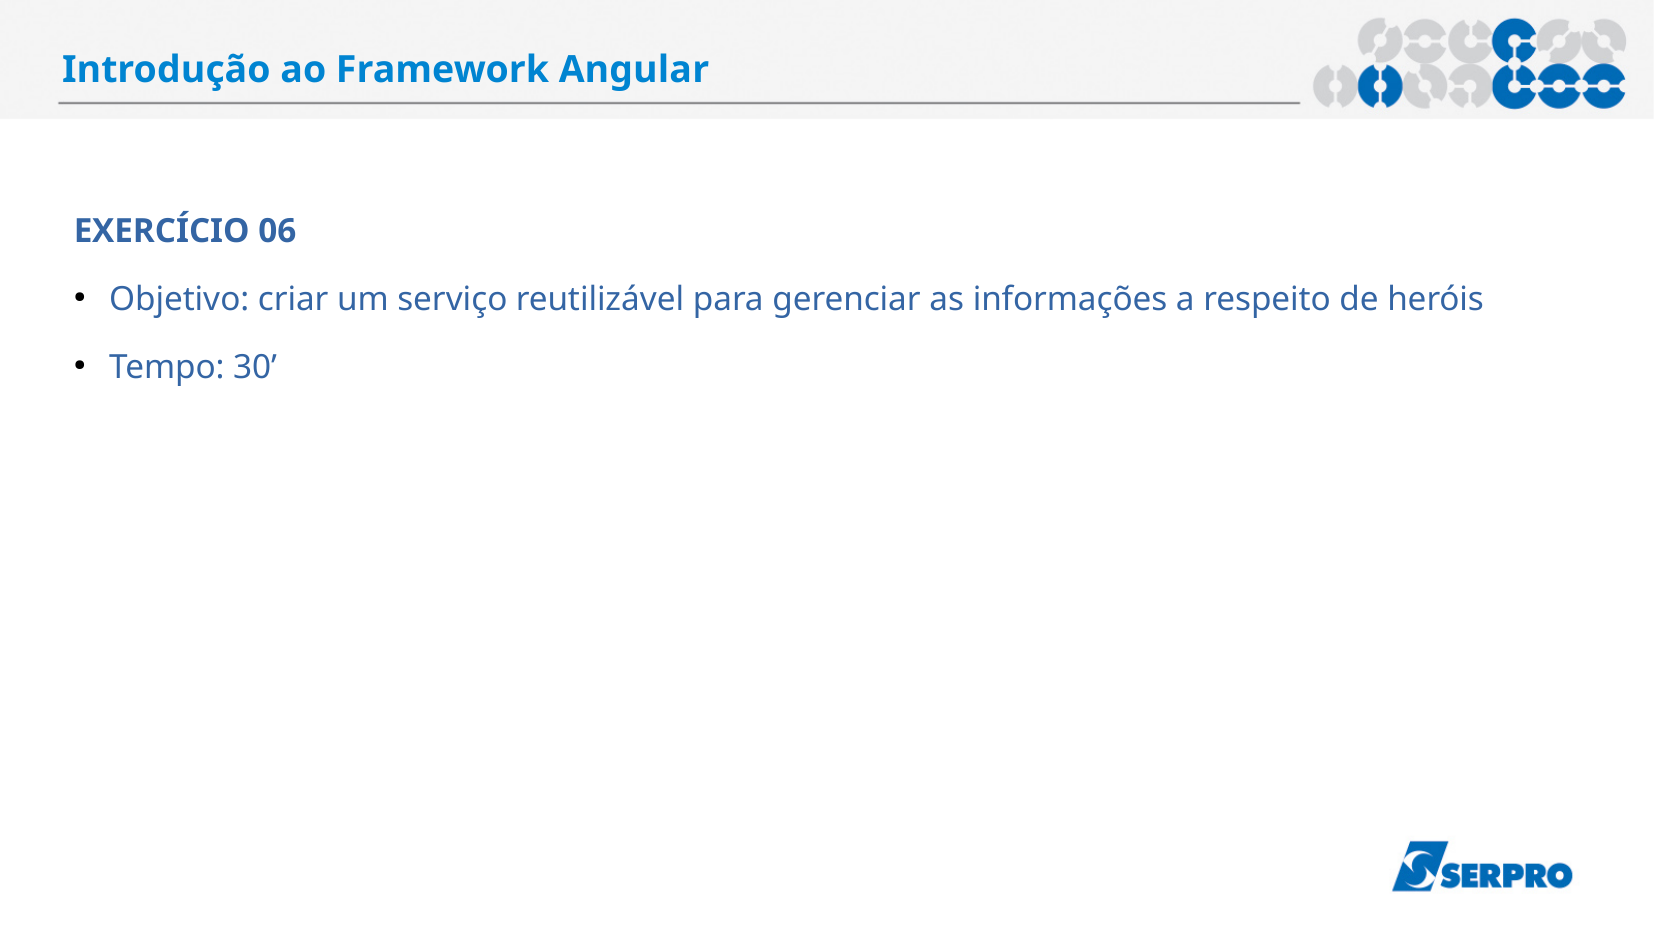

Introdução ao Framework Angular
EXERCÍCIO 06
Objetivo: criar um serviço reutilizável para gerenciar as informações a respeito de heróis
Tempo: 30’